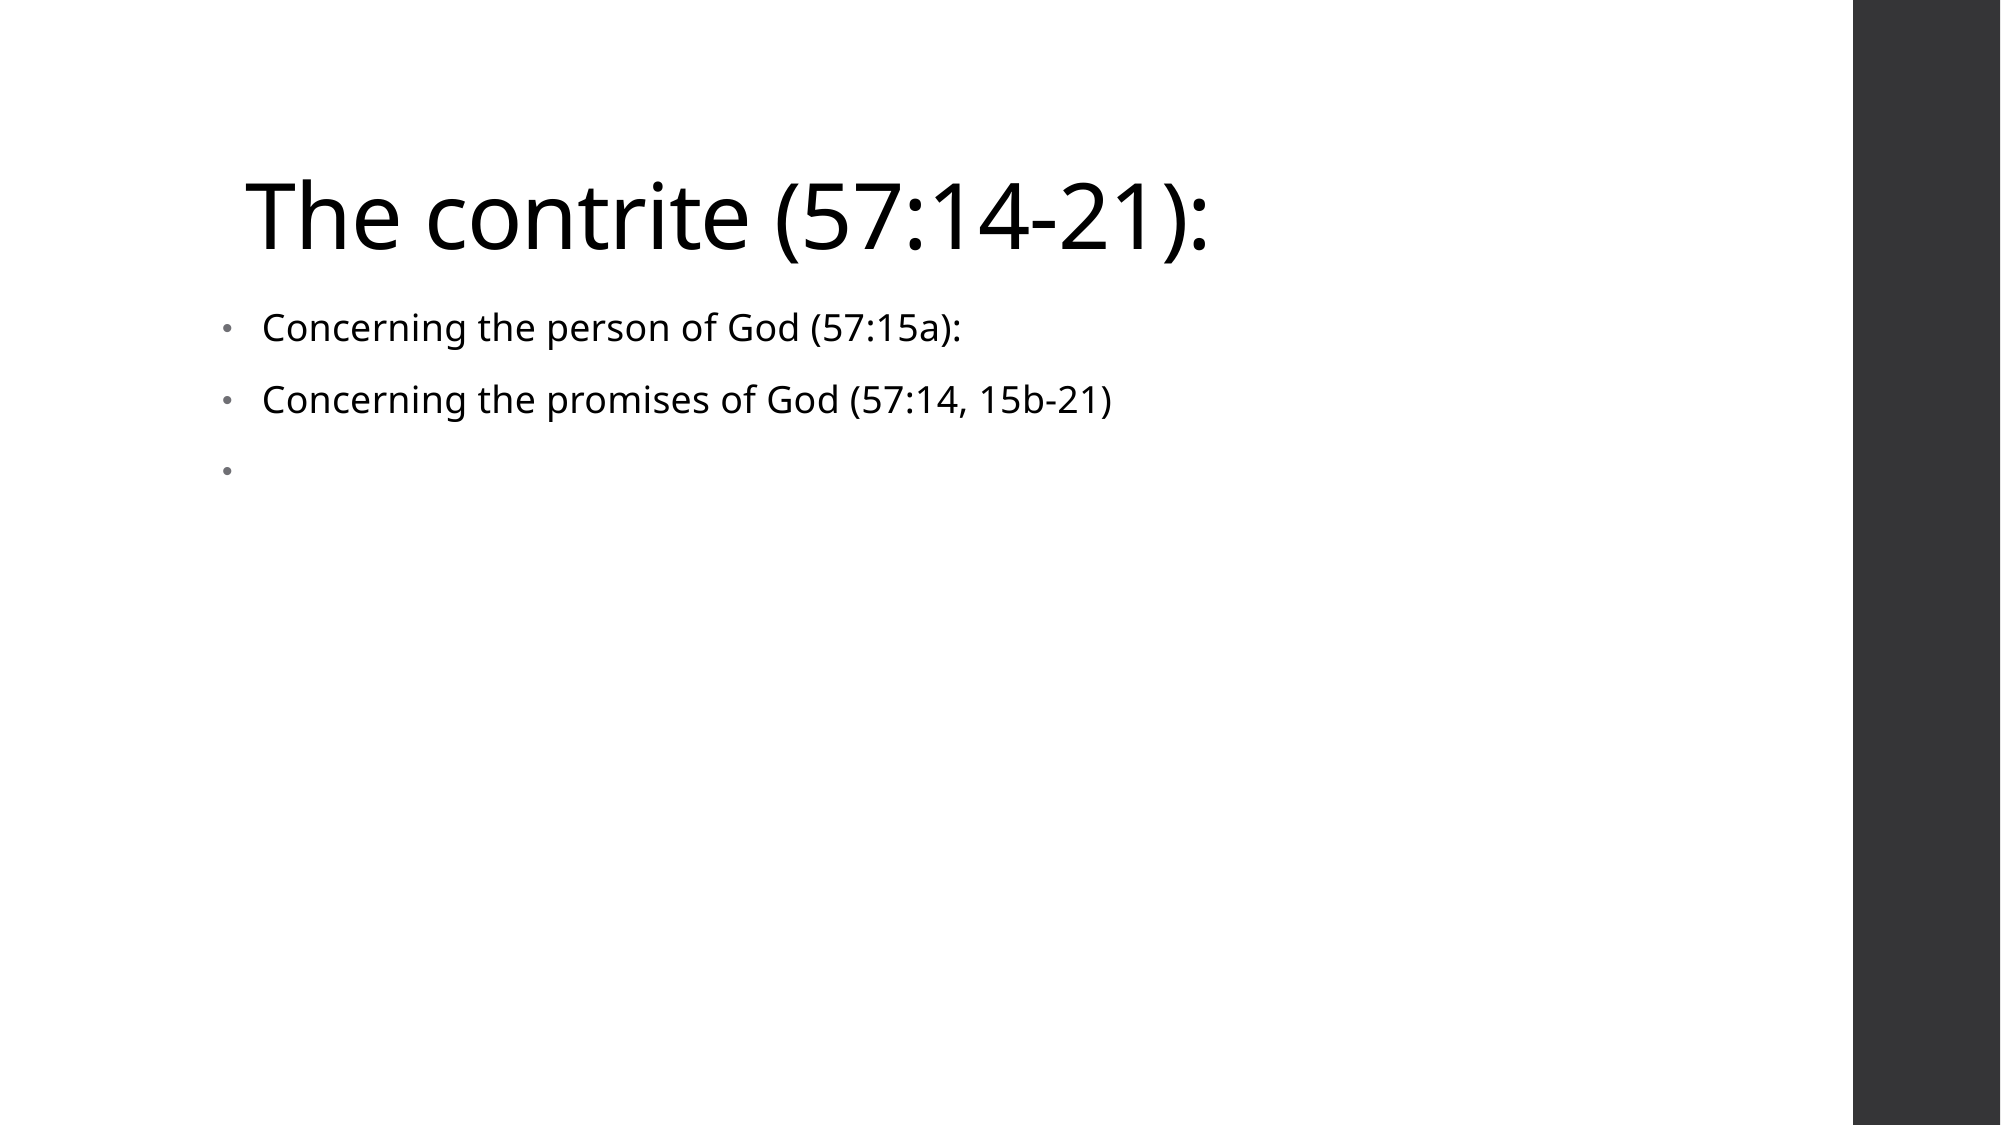

# The contrite (57:14-21):
 Concerning the person of God (57:15a):
 Concerning the promises of God (57:14, 15b-21)